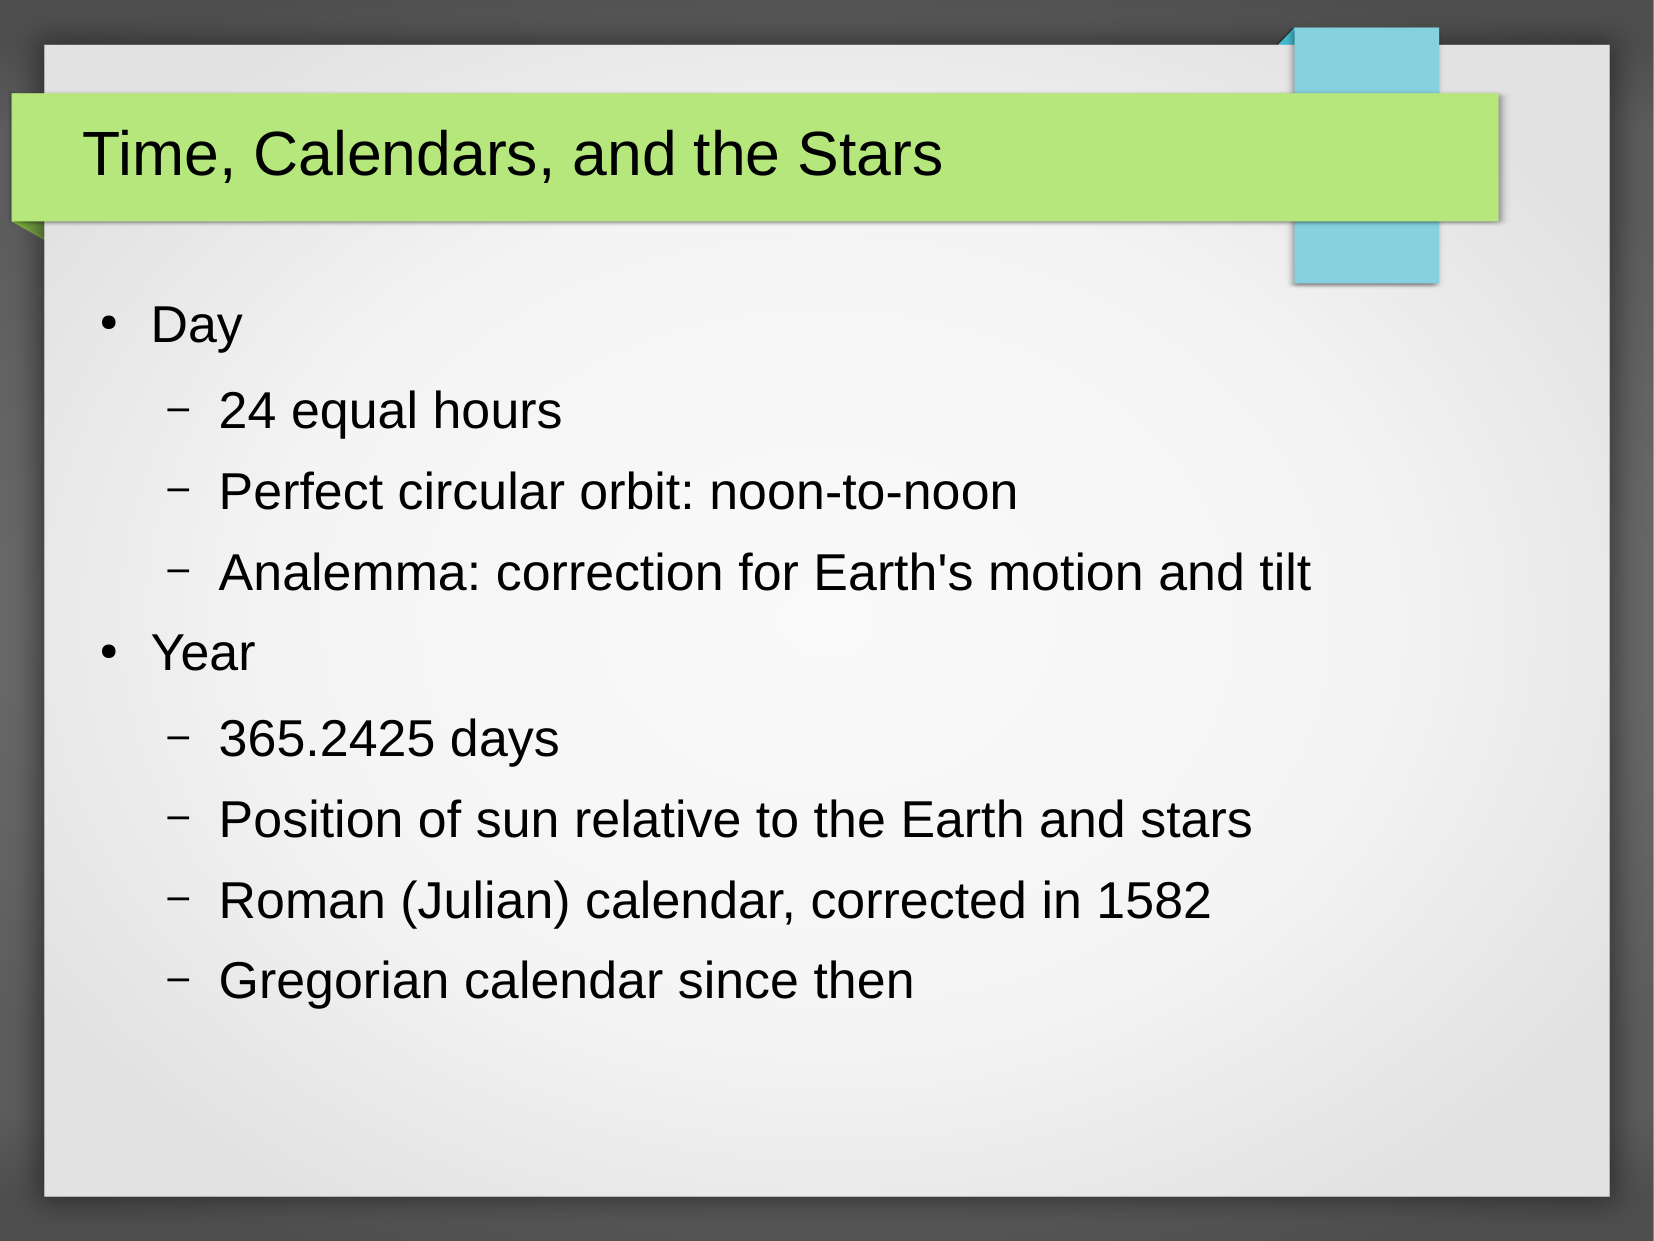

# Time, Calendars, and the Stars
Day
24 equal hours
Perfect circular orbit: noon-to-noon
Analemma: correction for Earth's motion and tilt
Year
365.2425 days
Position of sun relative to the Earth and stars
Roman (Julian) calendar, corrected in 1582
Gregorian calendar since then